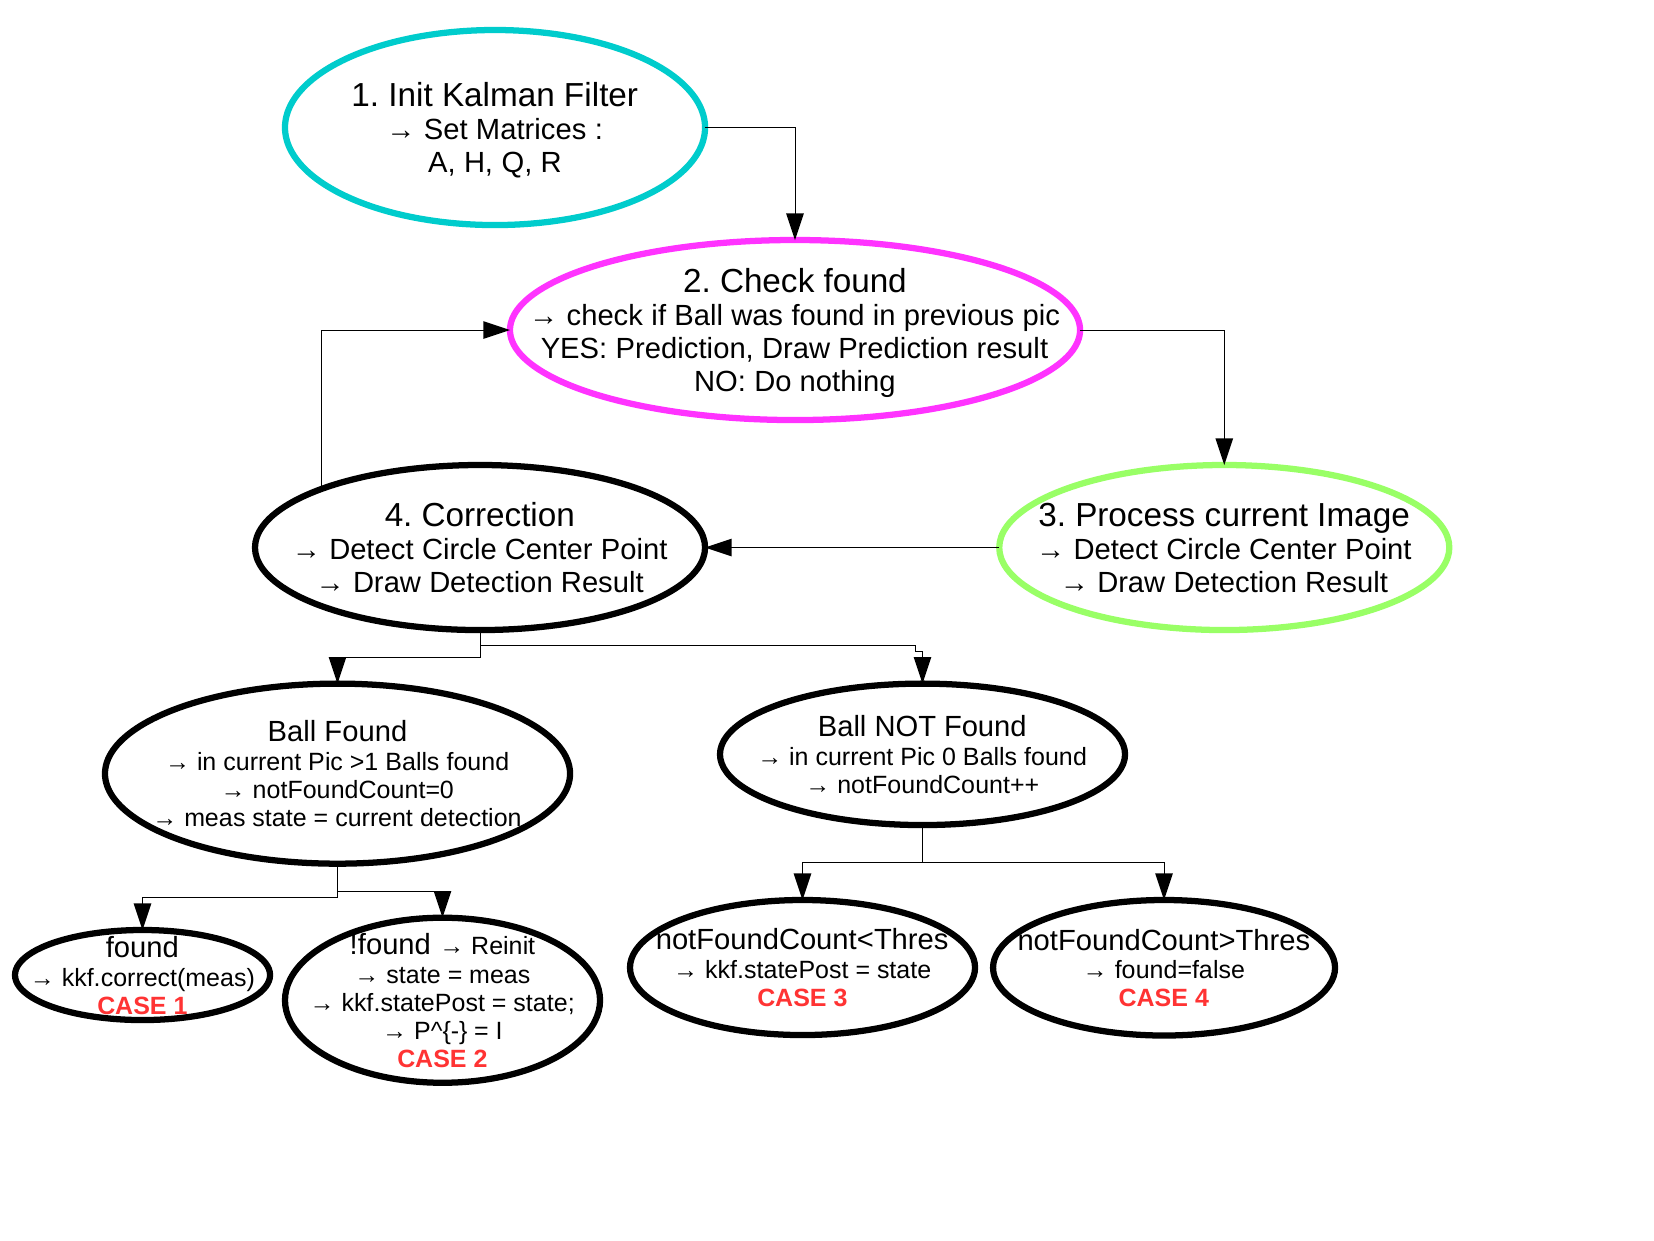

1. Init Kalman Filter
→ Set Matrices :
A, H, Q, R
2. Check found
→ check if Ball was found in previous pic
YES: Prediction, Draw Prediction result
NO: Do nothing
4. Correction
→ Detect Circle Center Point
→ Draw Detection Result
3. Process current Image
→ Detect Circle Center Point
→ Draw Detection Result
Ball Found
→ in current Pic >1 Balls found
→ notFoundCount=0
→ meas state = current detection
Ball NOT Found
→ in current Pic 0 Balls found
→ notFoundCount++
notFoundCount<Thres
→ kkf.statePost = state
CASE 3
notFoundCount>Thres
→ found=false
CASE 4
!found → Reinit
→ state = meas
→ kkf.statePost = state;
→ P^{-} = I
CASE 2
found
→ kkf.correct(meas)
CASE 1